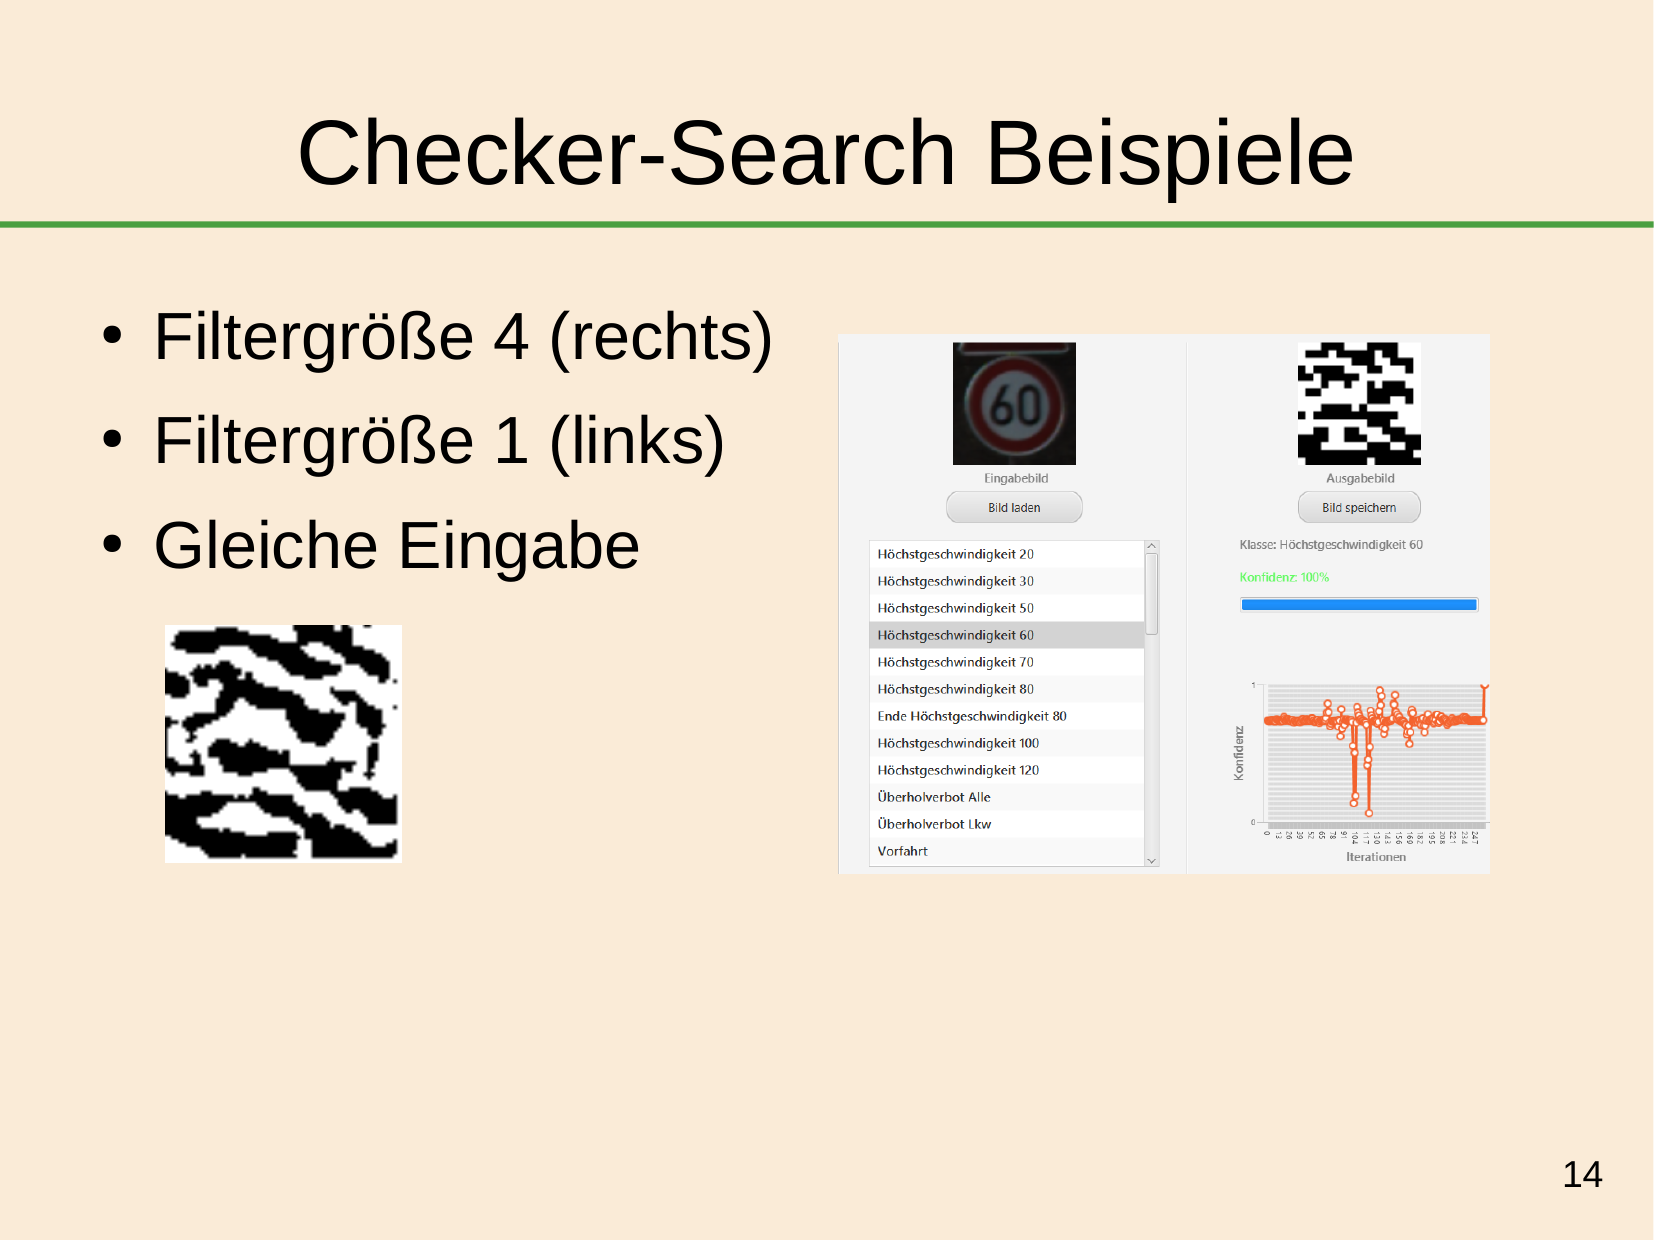

# Checker-Search Beispiele
Filtergröße 4 (rechts)
Filtergröße 1 (links)
Gleiche Eingabe